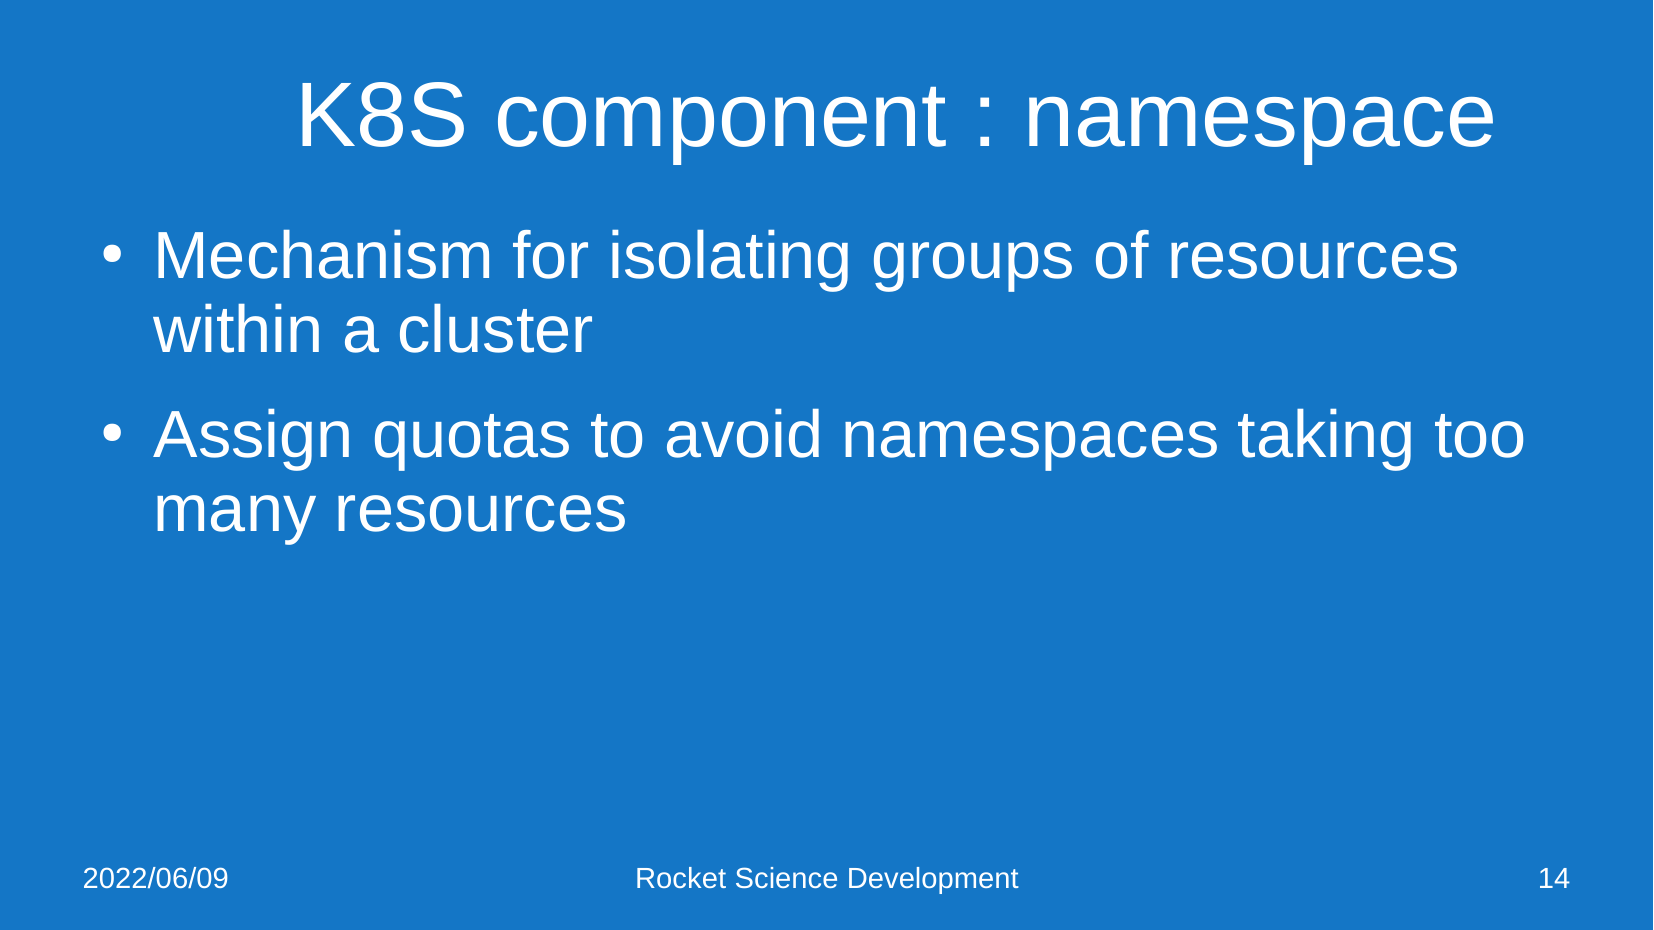

# K8S component : namespace
Mechanism for isolating groups of resources within a cluster
Assign quotas to avoid namespaces taking too many resources
2022/06/09
Rocket Science Development
14